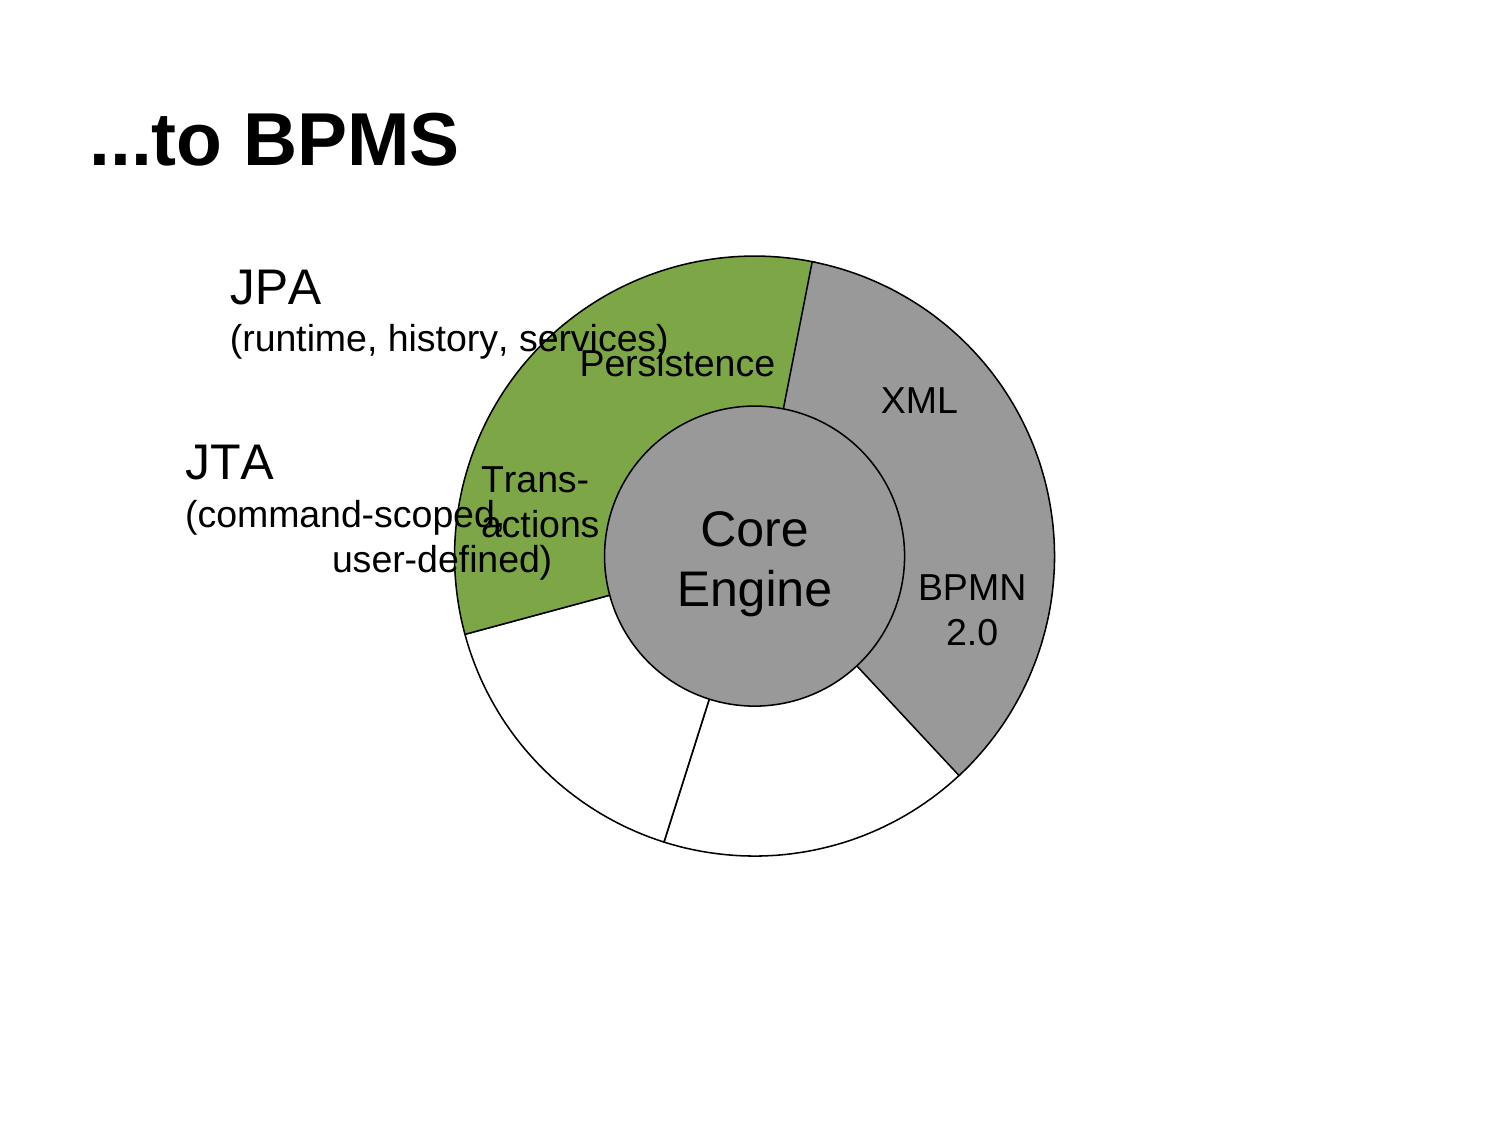

# ...to BPMS
JPA
(runtime, history, services)
Persistence
XML
Core
Engine
JTA
(command-scoped,
 user-defined)
Trans-
actions
BPMN
2.0